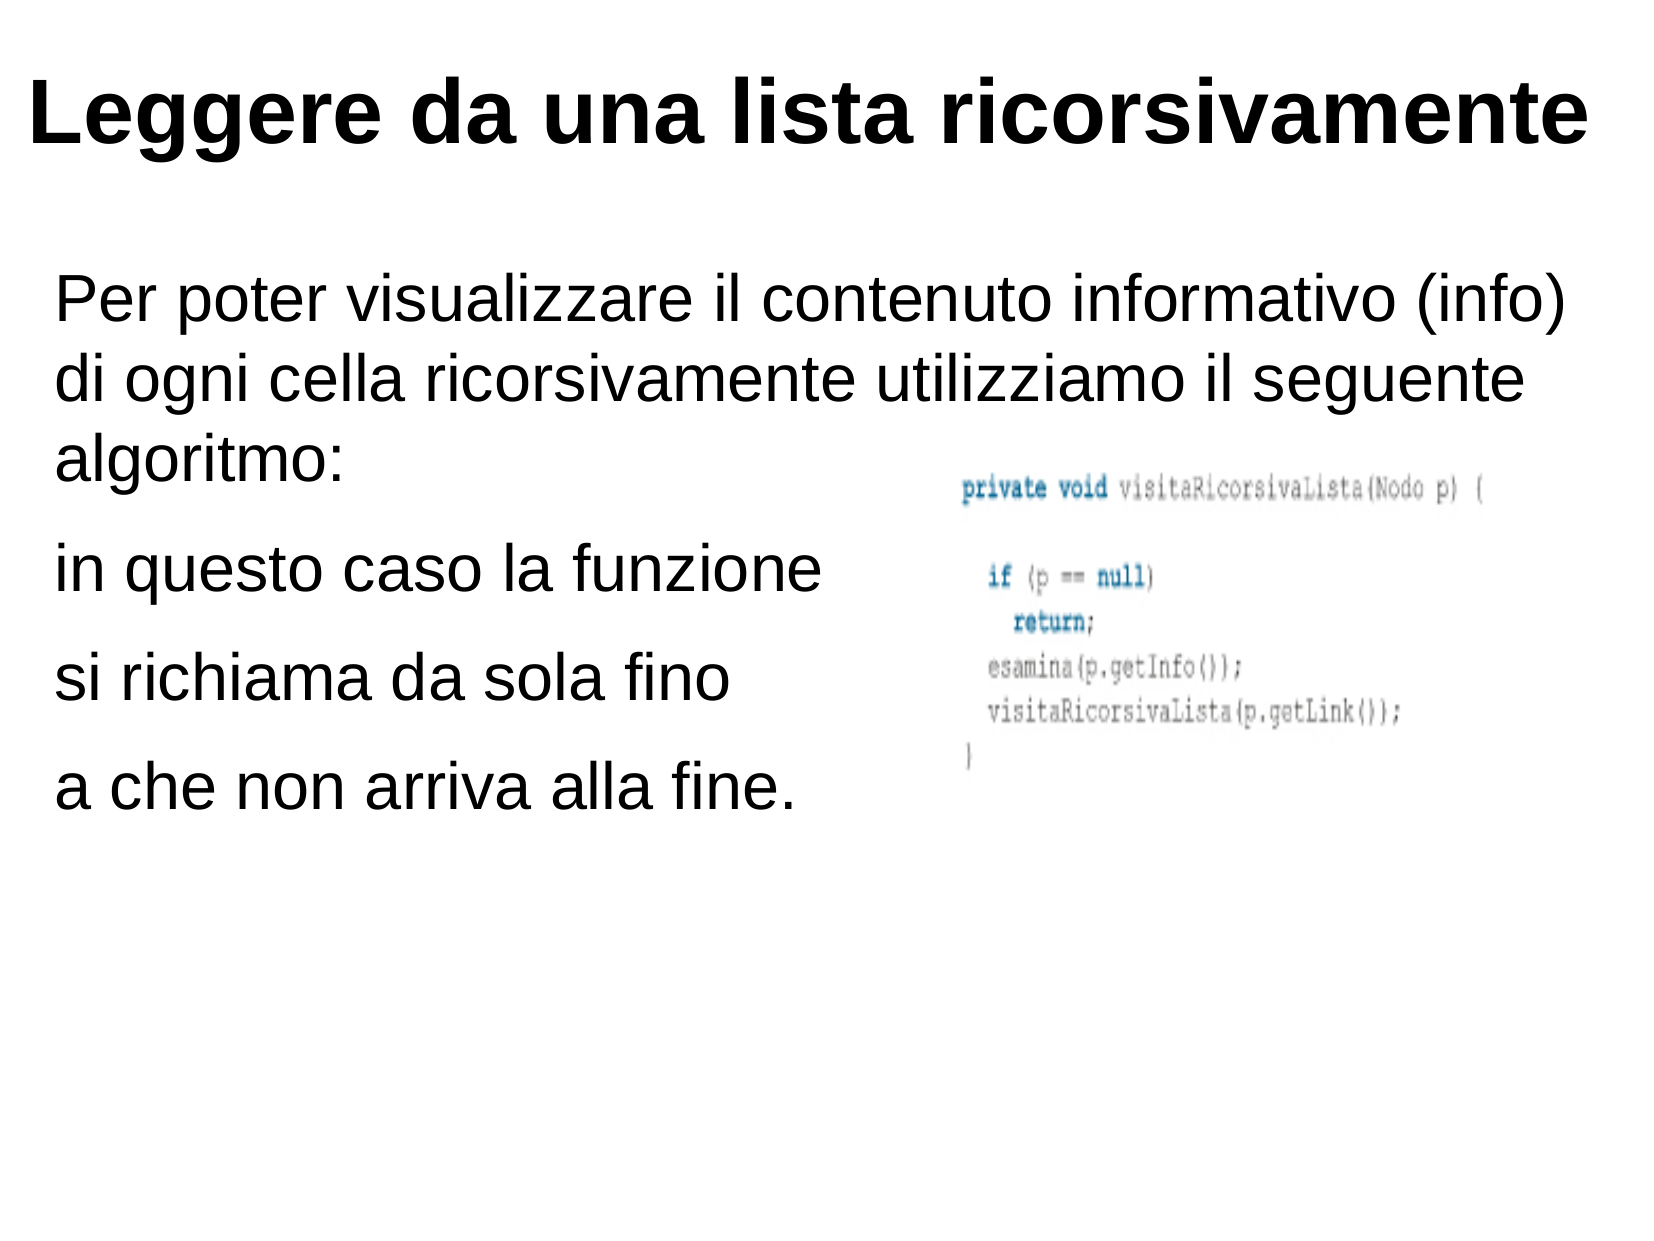

# Leggere da una lista ricorsivamente
Per poter visualizzare il contenuto informativo (info) di ogni cella ricorsivamente utilizziamo il seguente algoritmo:
in questo caso la funzione
si richiama da sola fino
a che non arriva alla fine.